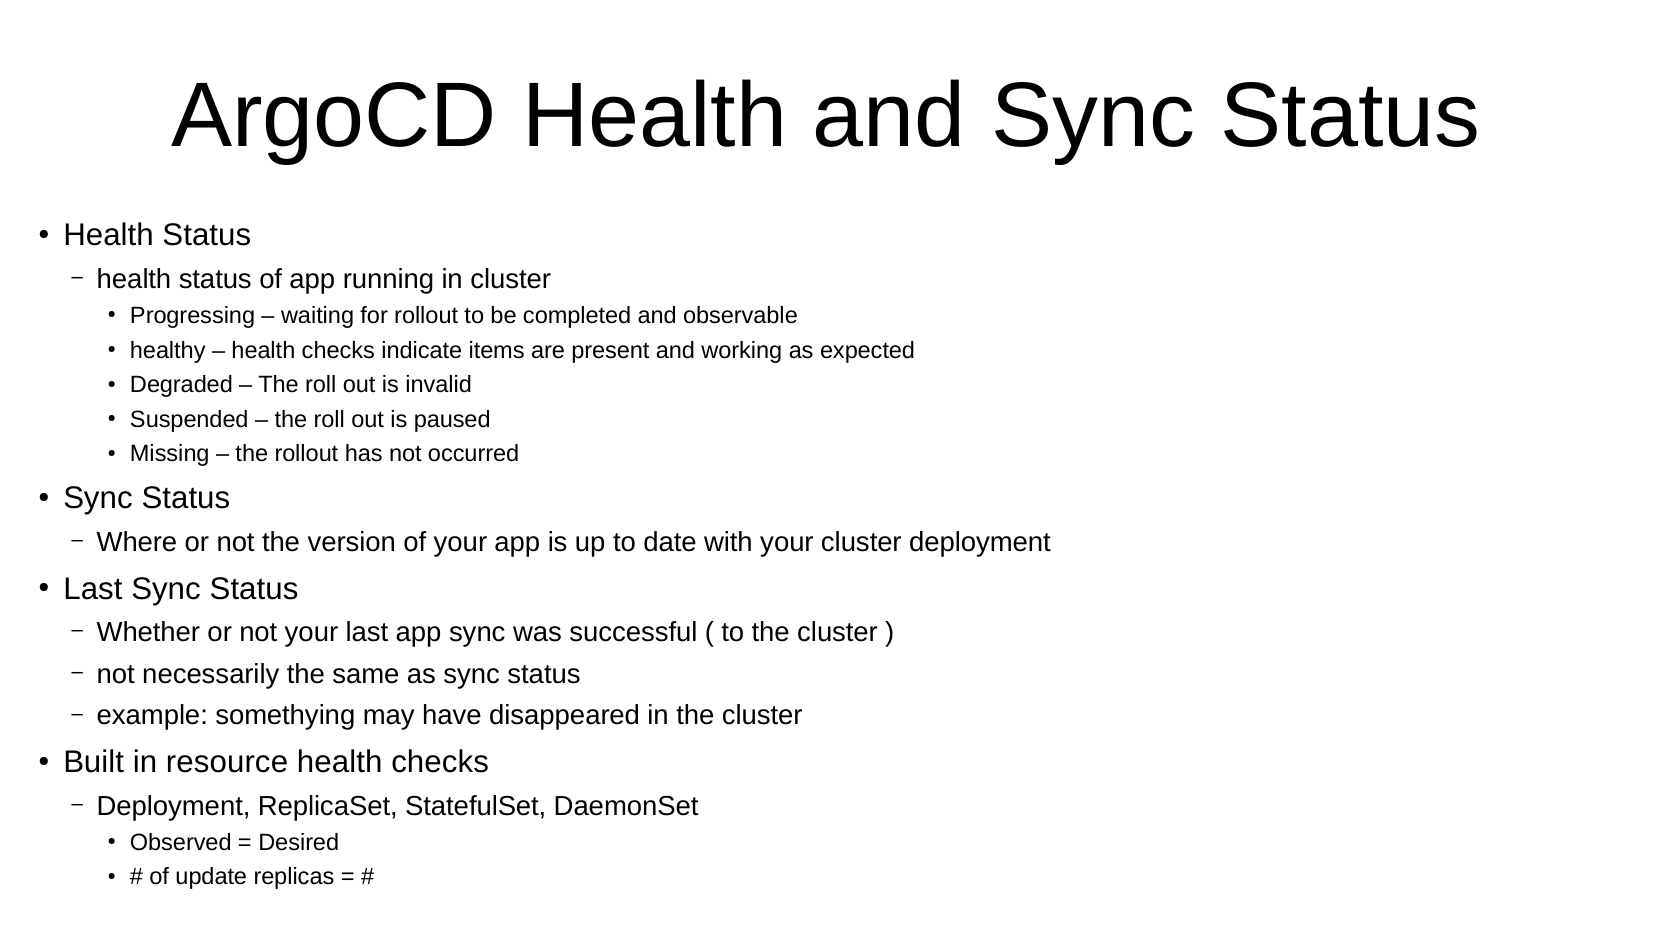

# ArgoCD Health and Sync Status
Health Status
health status of app running in cluster
Progressing – waiting for rollout to be completed and observable
healthy – health checks indicate items are present and working as expected
Degraded – The roll out is invalid
Suspended – the roll out is paused
Missing – the rollout has not occurred
Sync Status
Where or not the version of your app is up to date with your cluster deployment
Last Sync Status
Whether or not your last app sync was successful ( to the cluster )
not necessarily the same as sync status
example: somethying may have disappeared in the cluster
Built in resource health checks
Deployment, ReplicaSet, StatefulSet, DaemonSet
Observed = Desired
# of update replicas = #